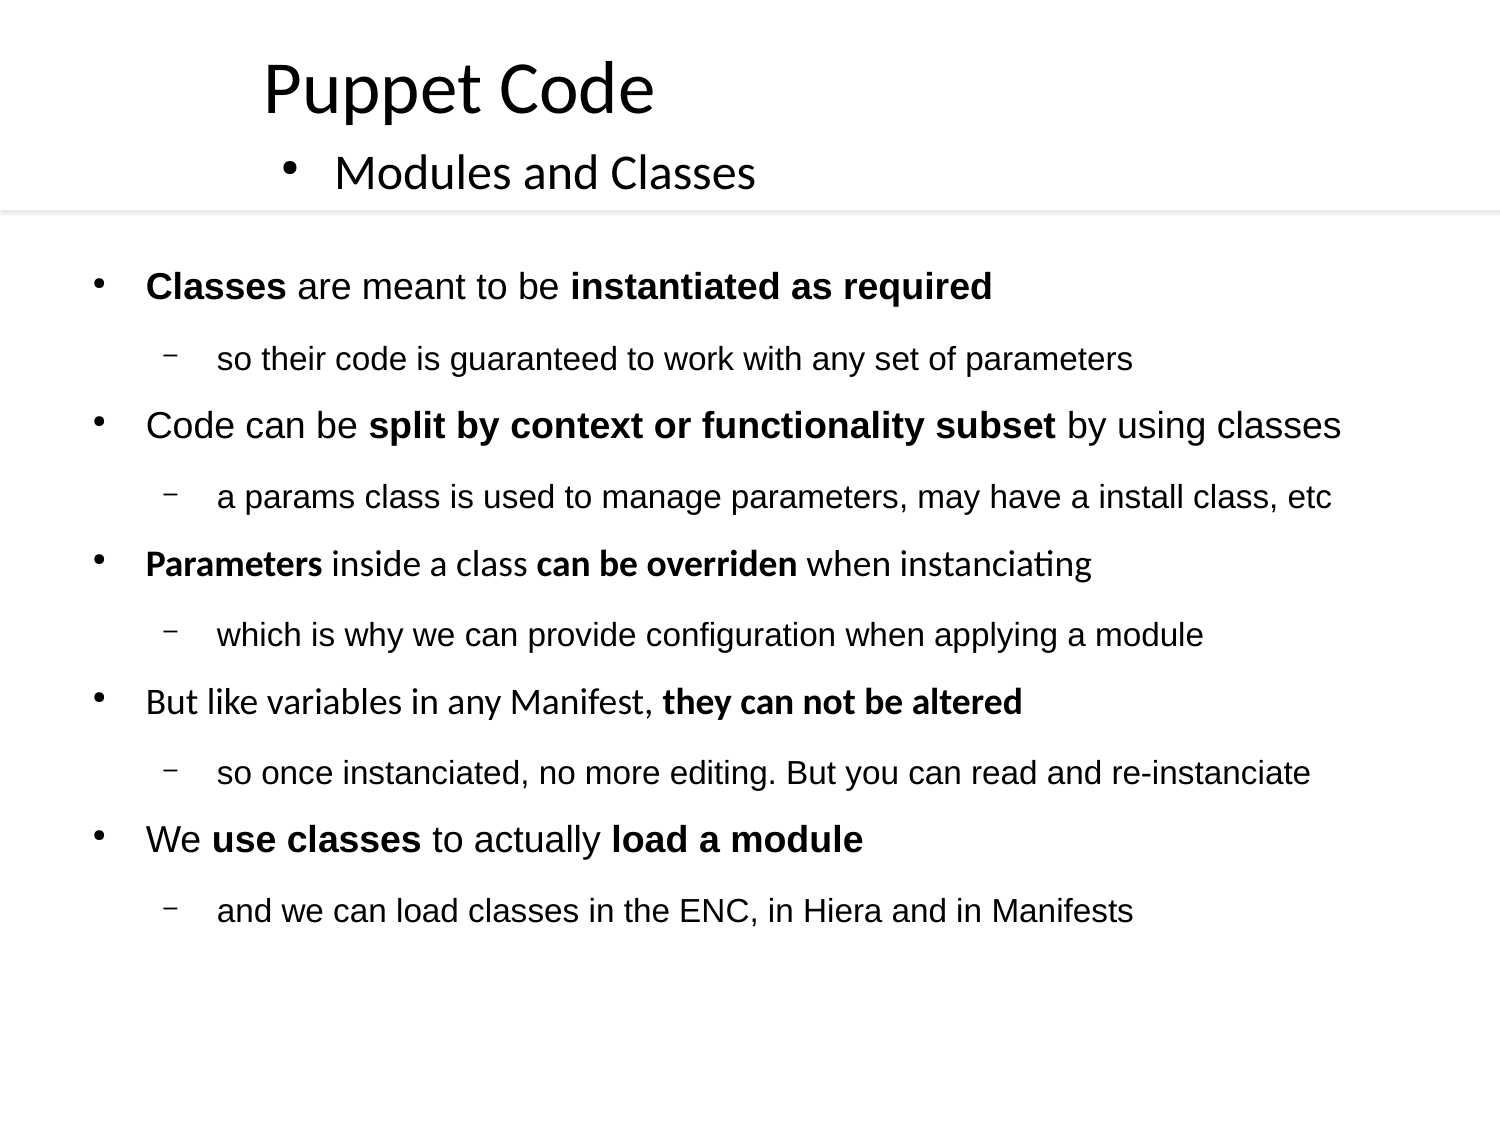

# Puppet Code
Modules and Classes
Classes are meant to be instantiated as required
so their code is guaranteed to work with any set of parameters
Code can be split by context or functionality subset by using classes
a params class is used to manage parameters, may have a install class, etc
Parameters inside a class can be overriden when instanciating
which is why we can provide configuration when applying a module
But like variables in any Manifest, they can not be altered
so once instanciated, no more editing. But you can read and re-instanciate
We use classes to actually load a module
and we can load classes in the ENC, in Hiera and in Manifests